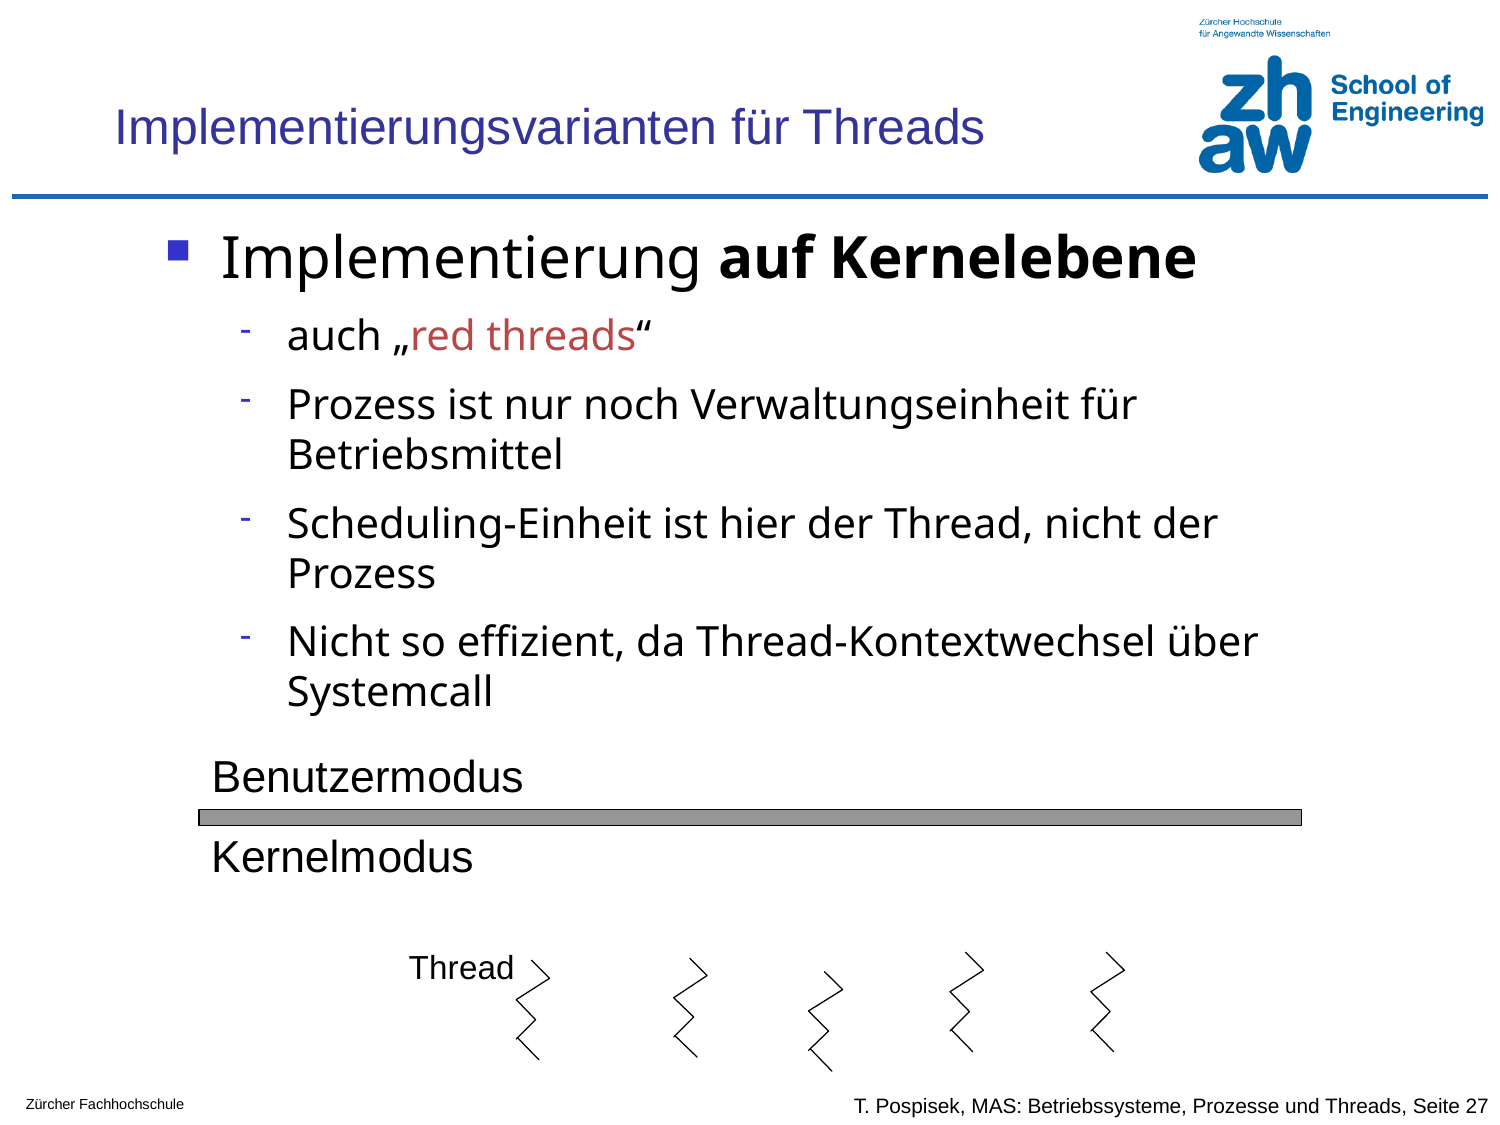

# Implementierungsvarianten für Threads
Implementierung auf Kernelebene
auch „red threads“
Prozess ist nur noch Verwaltungseinheit für Betriebsmittel
Scheduling-Einheit ist hier der Thread, nicht der Prozess
Nicht so effizient, da Thread-Kontextwechsel über Systemcall